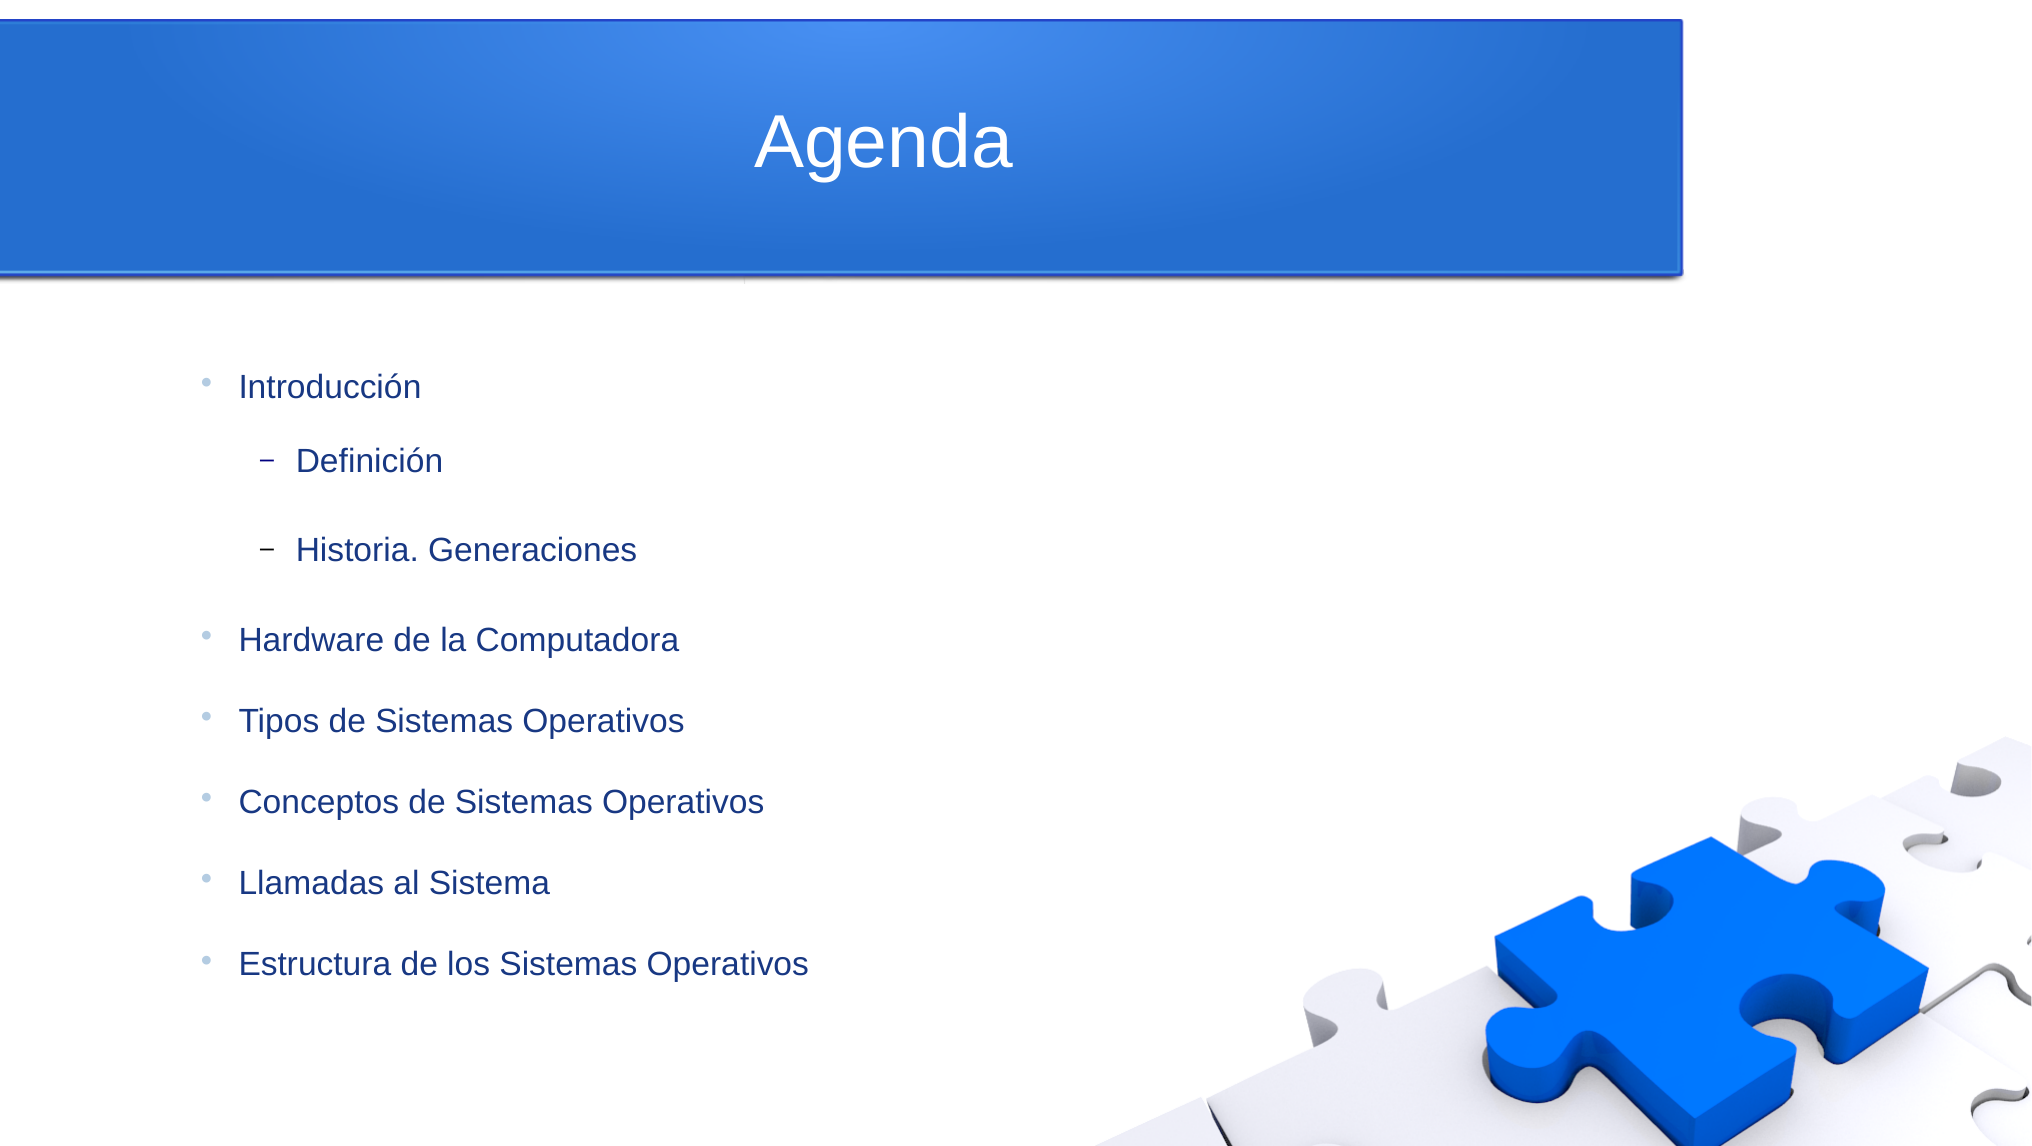

# Agenda
Introducción
Definición
Historia. Generaciones
Hardware de la Computadora
Tipos de Sistemas Operativos
Conceptos de Sistemas Operativos
Llamadas al Sistema
Estructura de los Sistemas Operativos